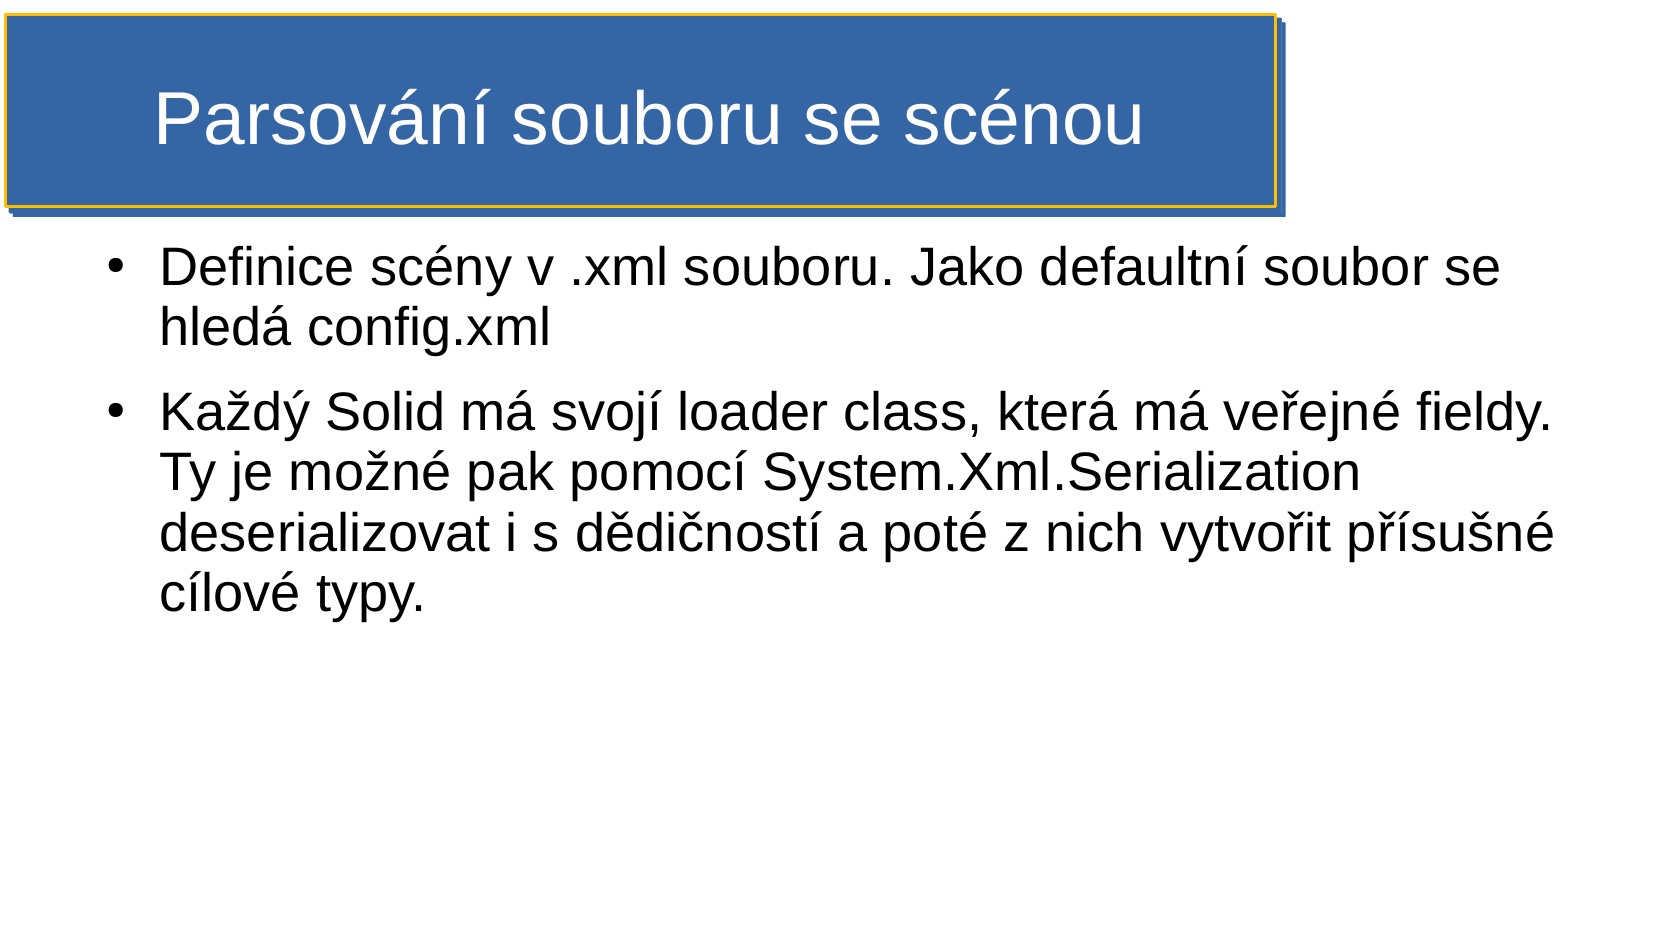

# Parsování souboru se scénou
Definice scény v .xml souboru. Jako defaultní soubor se hledá config.xml
Každý Solid má svojí loader class, která má veřejné fieldy. Ty je možné pak pomocí System.Xml.Serialization deserializovat i s dědičností a poté z nich vytvořit přísušné cílové typy.